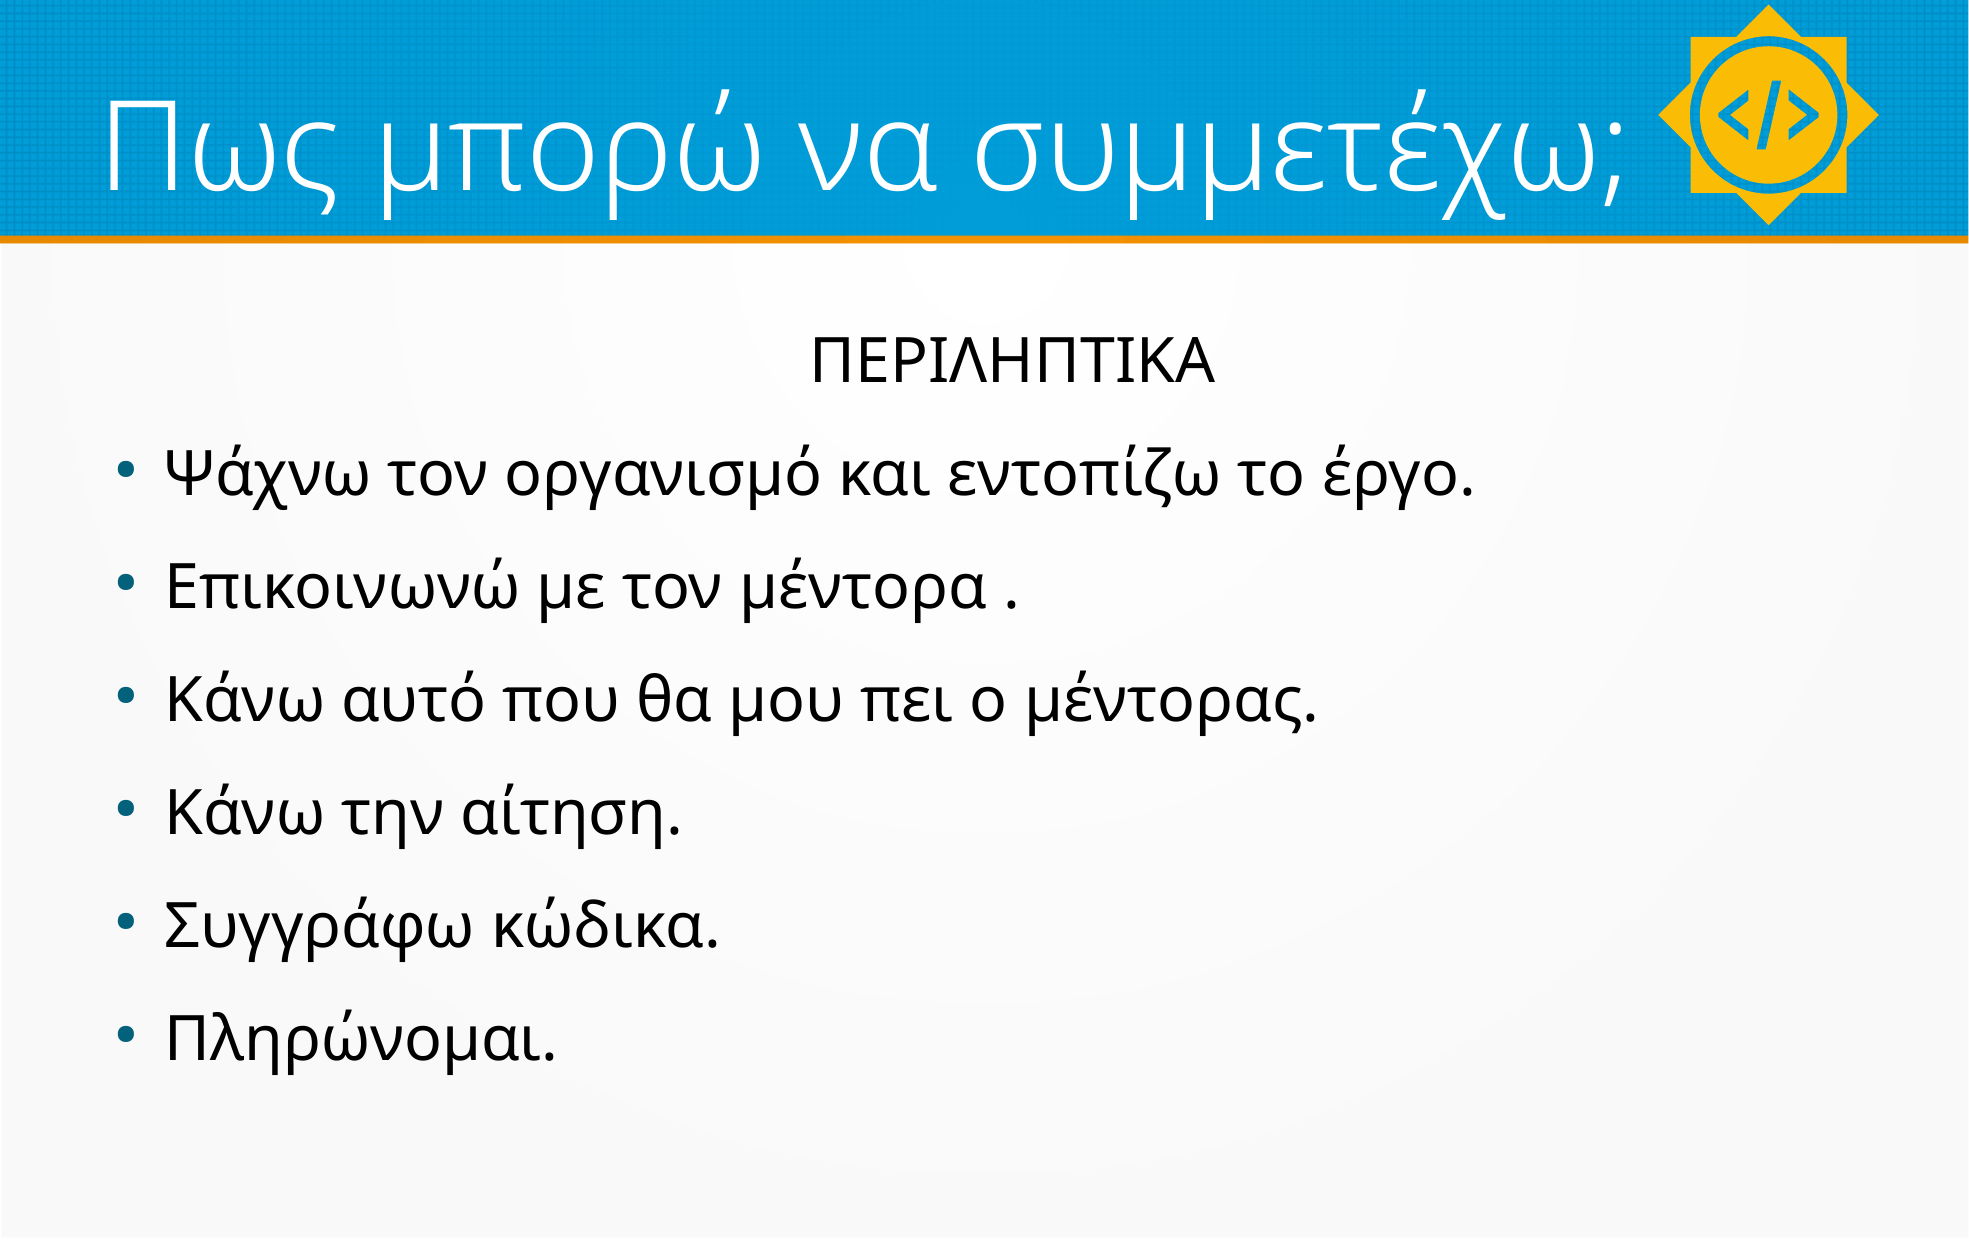

# Πως μπορώ να συμμετέχω;
ΠΕΡΙΛΗΠΤΙΚΑ
Ψάχνω τον οργανισμό και εντοπίζω το έργο.
Επικοινωνώ με τον μέντορα .
Κάνω αυτό που θα μου πει ο μέντορας.
Κάνω την αίτηση.
Συγγράφω κώδικα.
Πληρώνομαι.